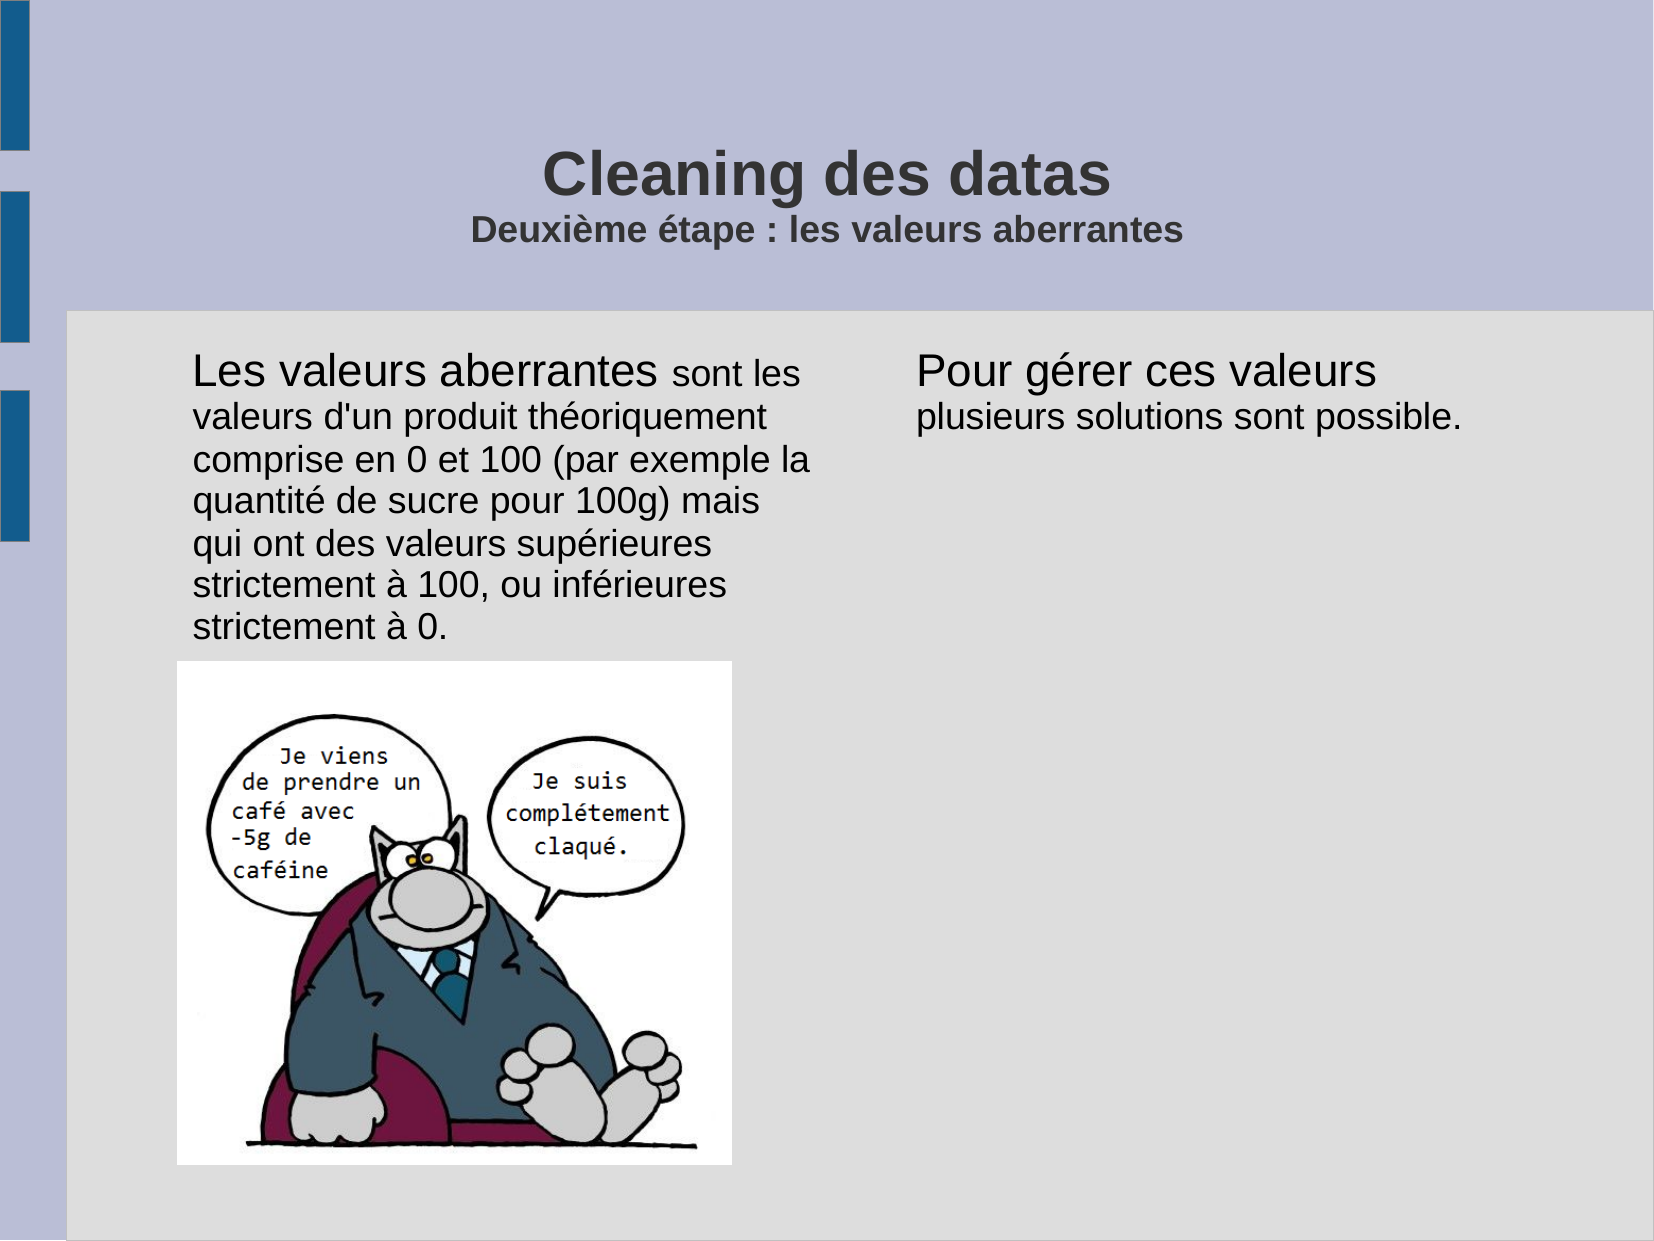

# Cleaning des datas Deuxième étape : les valeurs aberrantes
Les valeurs aberrantes sont les valeurs d'un produit théoriquement comprise en 0 et 100 (par exemple la quantité de sucre pour 100g) mais qui ont des valeurs supérieures strictement à 100, ou inférieures strictement à 0.
Pour gérer ces valeurs plusieurs solutions sont possible.